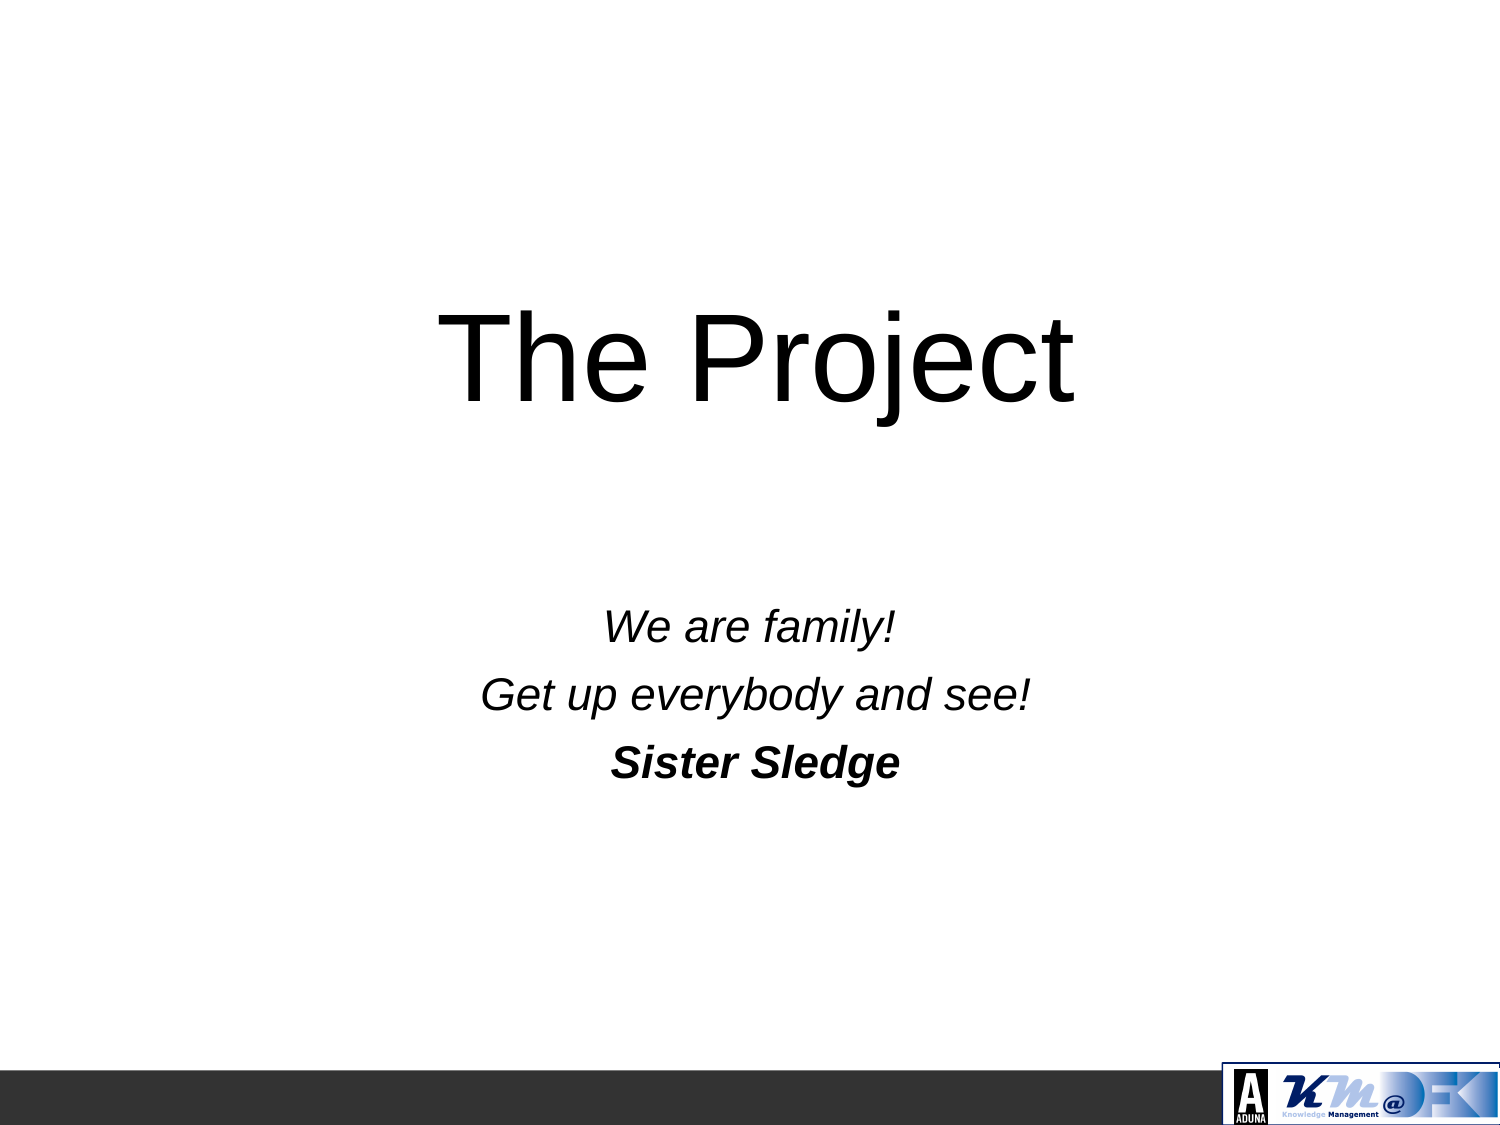

The Project
We are family!
Get up everybody and see!
Sister Sledge